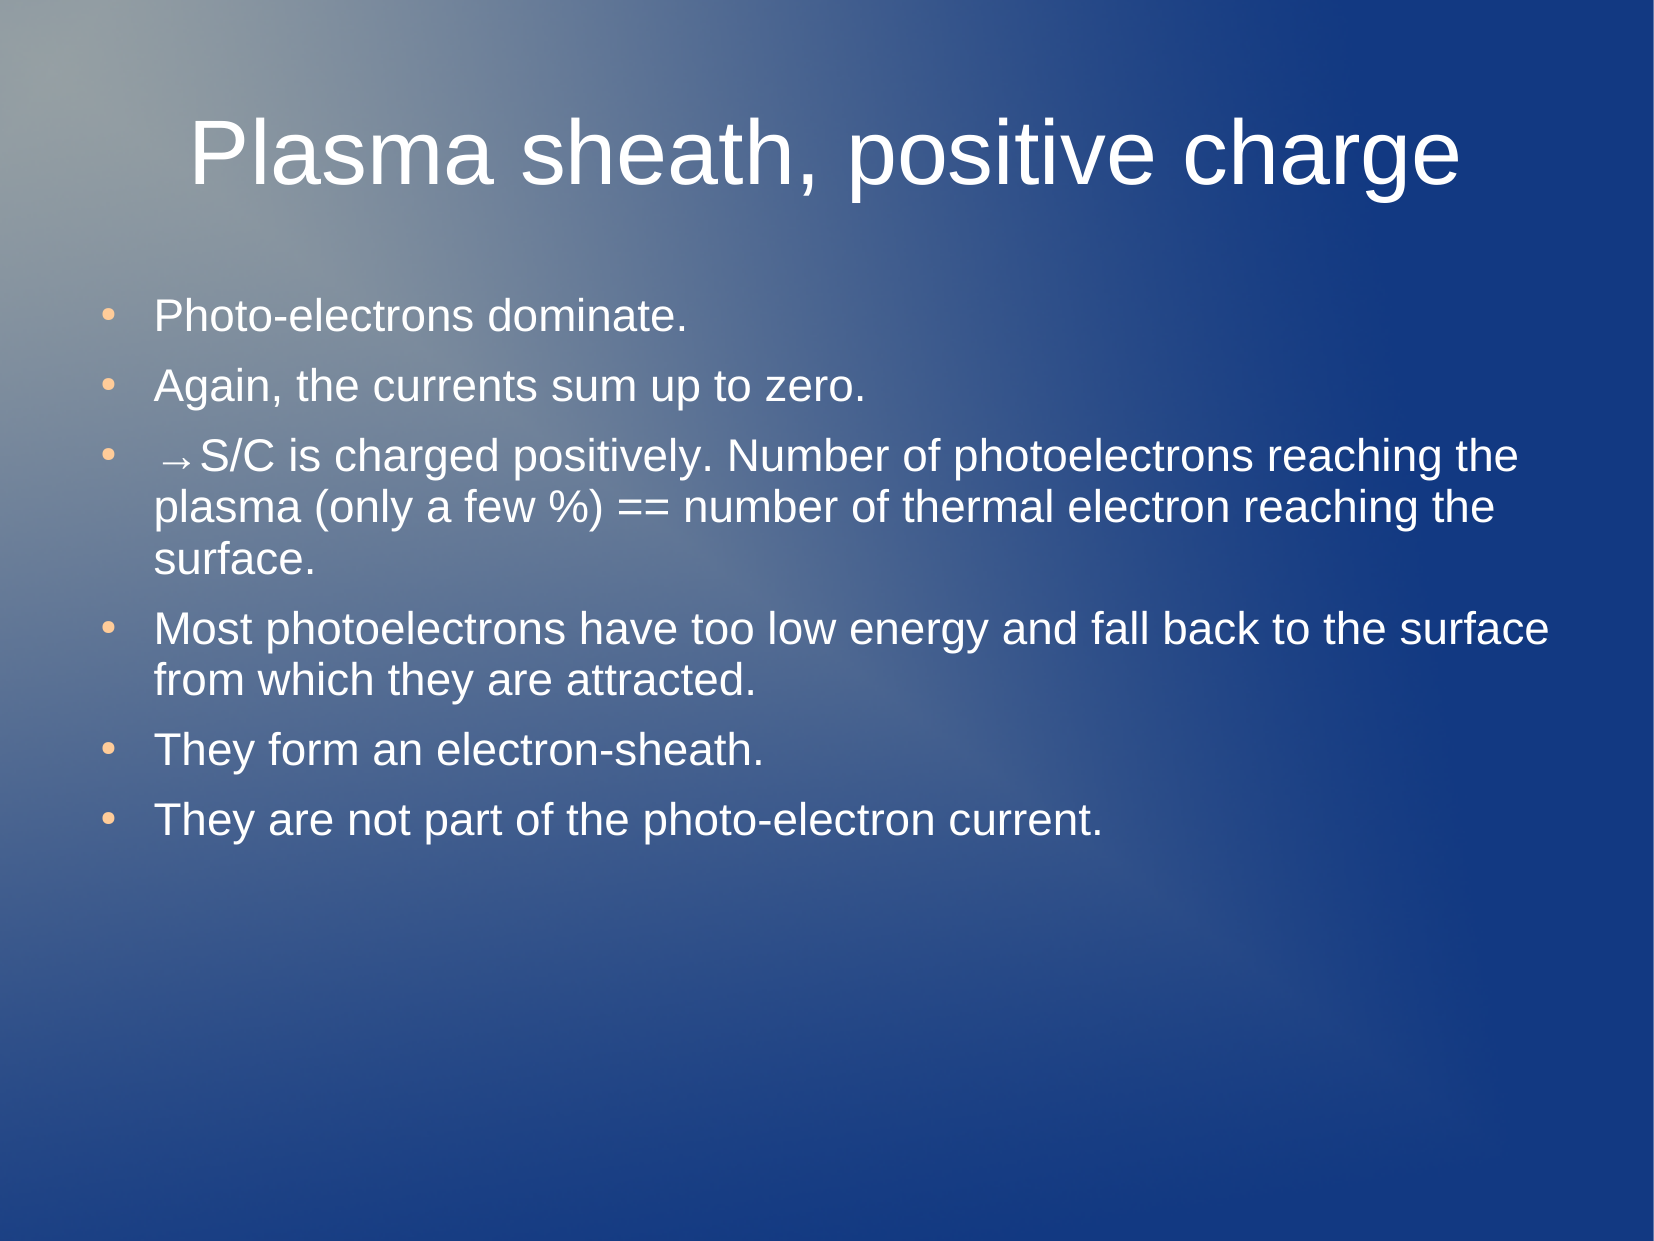

# Plasma sheath, positive charge
Photo-electrons dominate.
Again, the currents sum up to zero.
→S/C is charged positively. Number of photoelectrons reaching the plasma (only a few %) == number of thermal electron reaching the surface.
Most photoelectrons have too low energy and fall back to the surface from which they are attracted.
They form an electron-sheath.
They are not part of the photo-electron current.